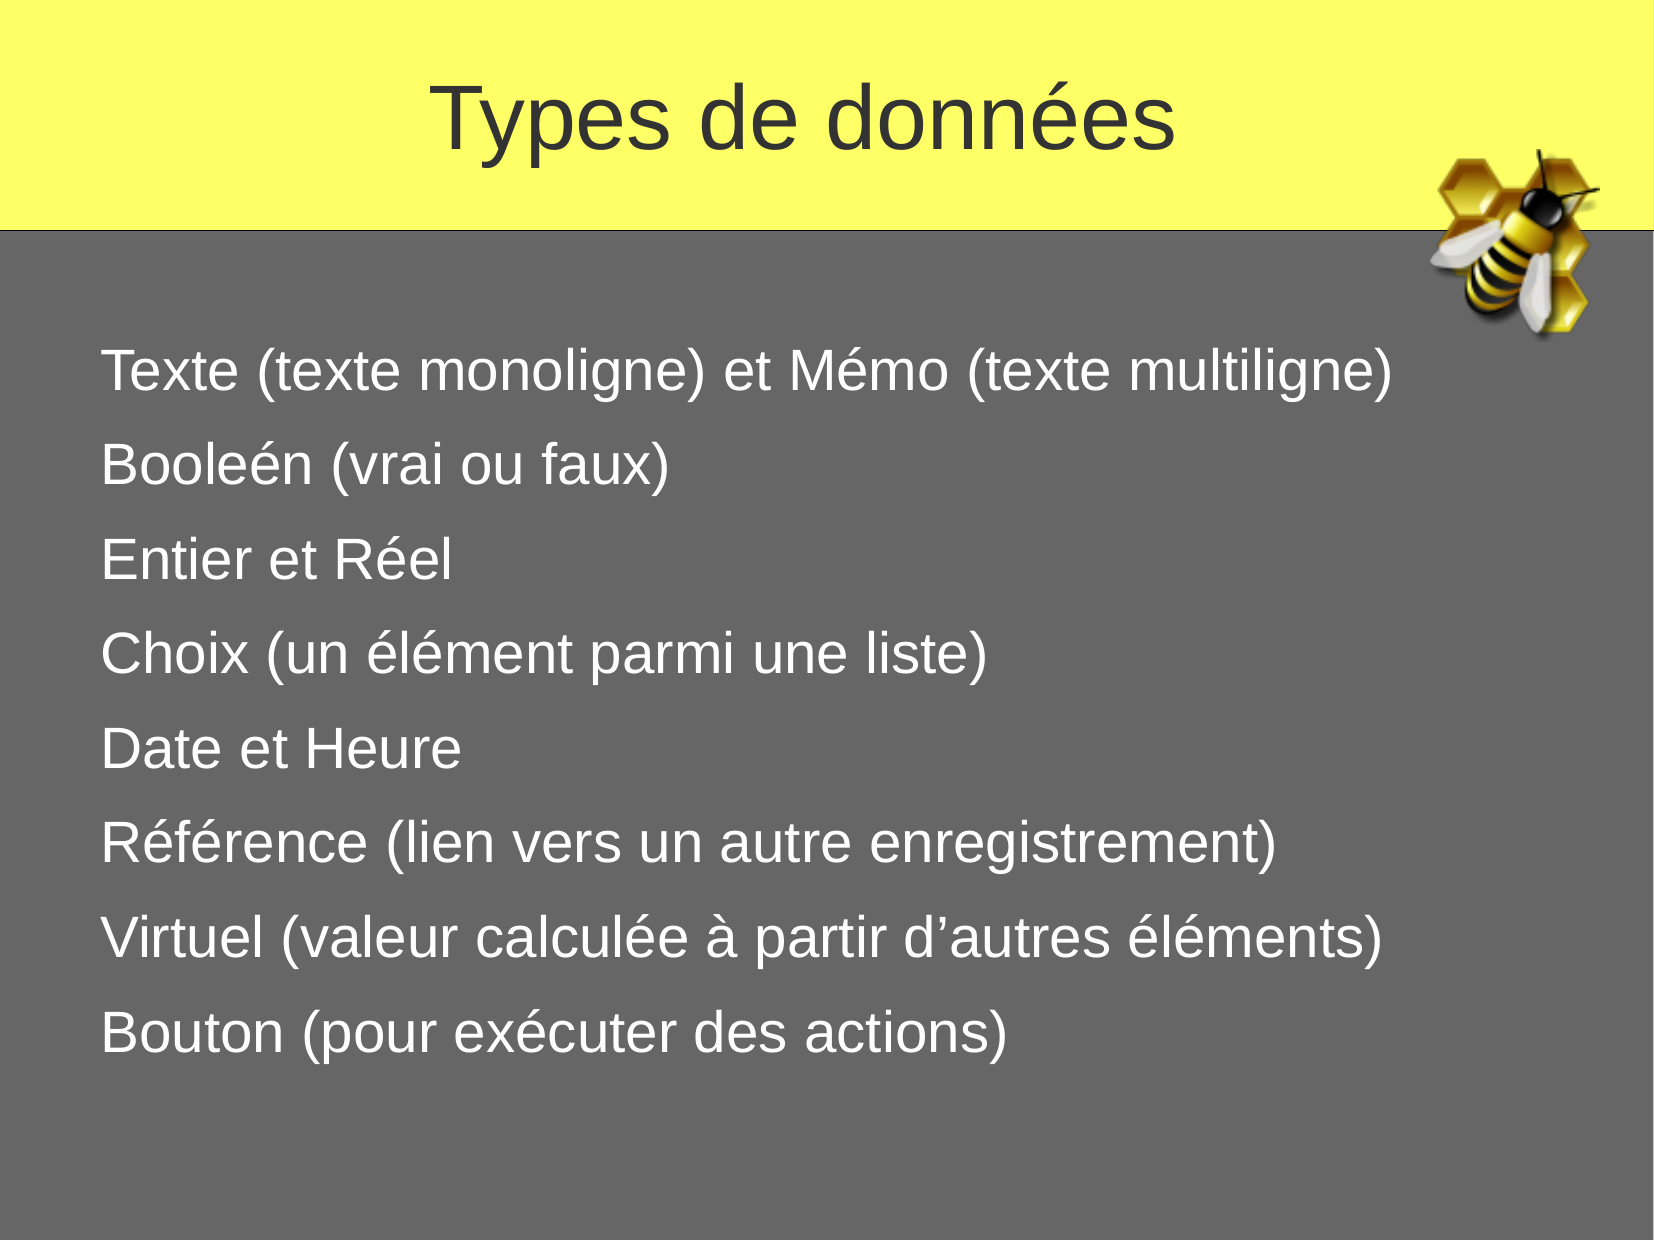

# Types de données
Texte (texte monoligne) et Mémo (texte multiligne)
Booleén (vrai ou faux)
Entier et Réel
Choix (un élément parmi une liste)
Date et Heure
Référence (lien vers un autre enregistrement)
Virtuel (valeur calculée à partir d’autres éléments)
Bouton (pour exécuter des actions)